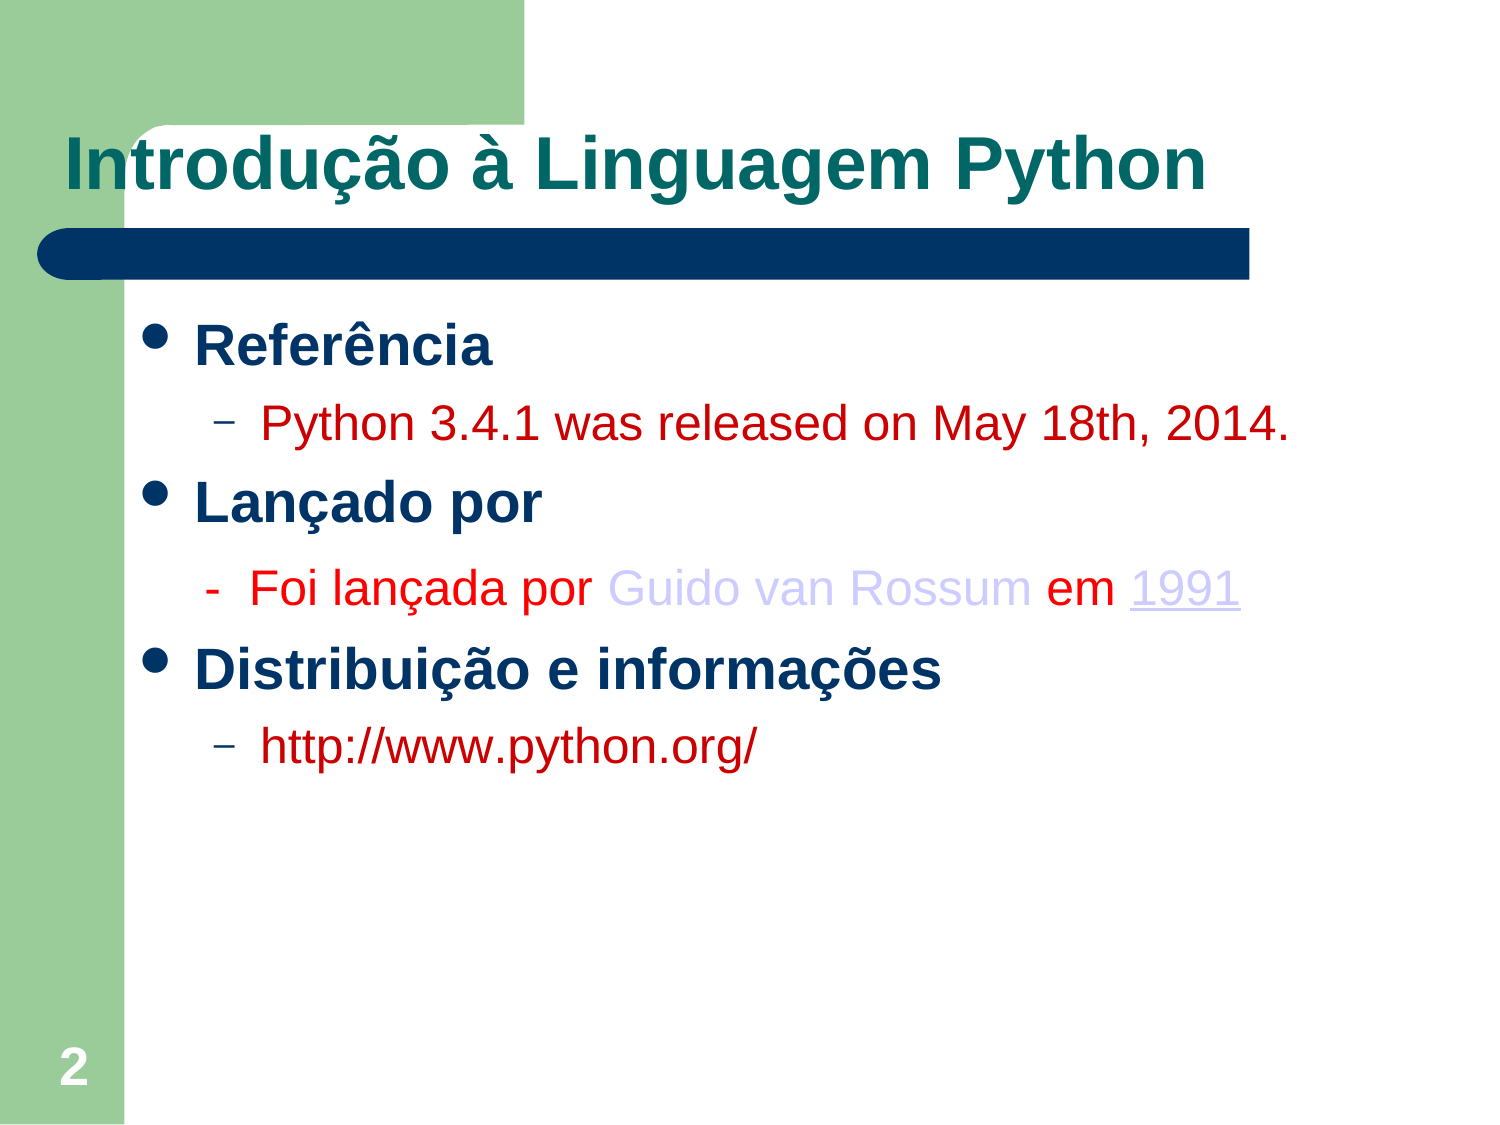

Introdução à Linguagem Python
Referência
Python 3.4.1 was released on May 18th, 2014.
Lançado por
 - Foi lançada por Guido van Rossum em 1991
Distribuição e informações
http://www.python.org/